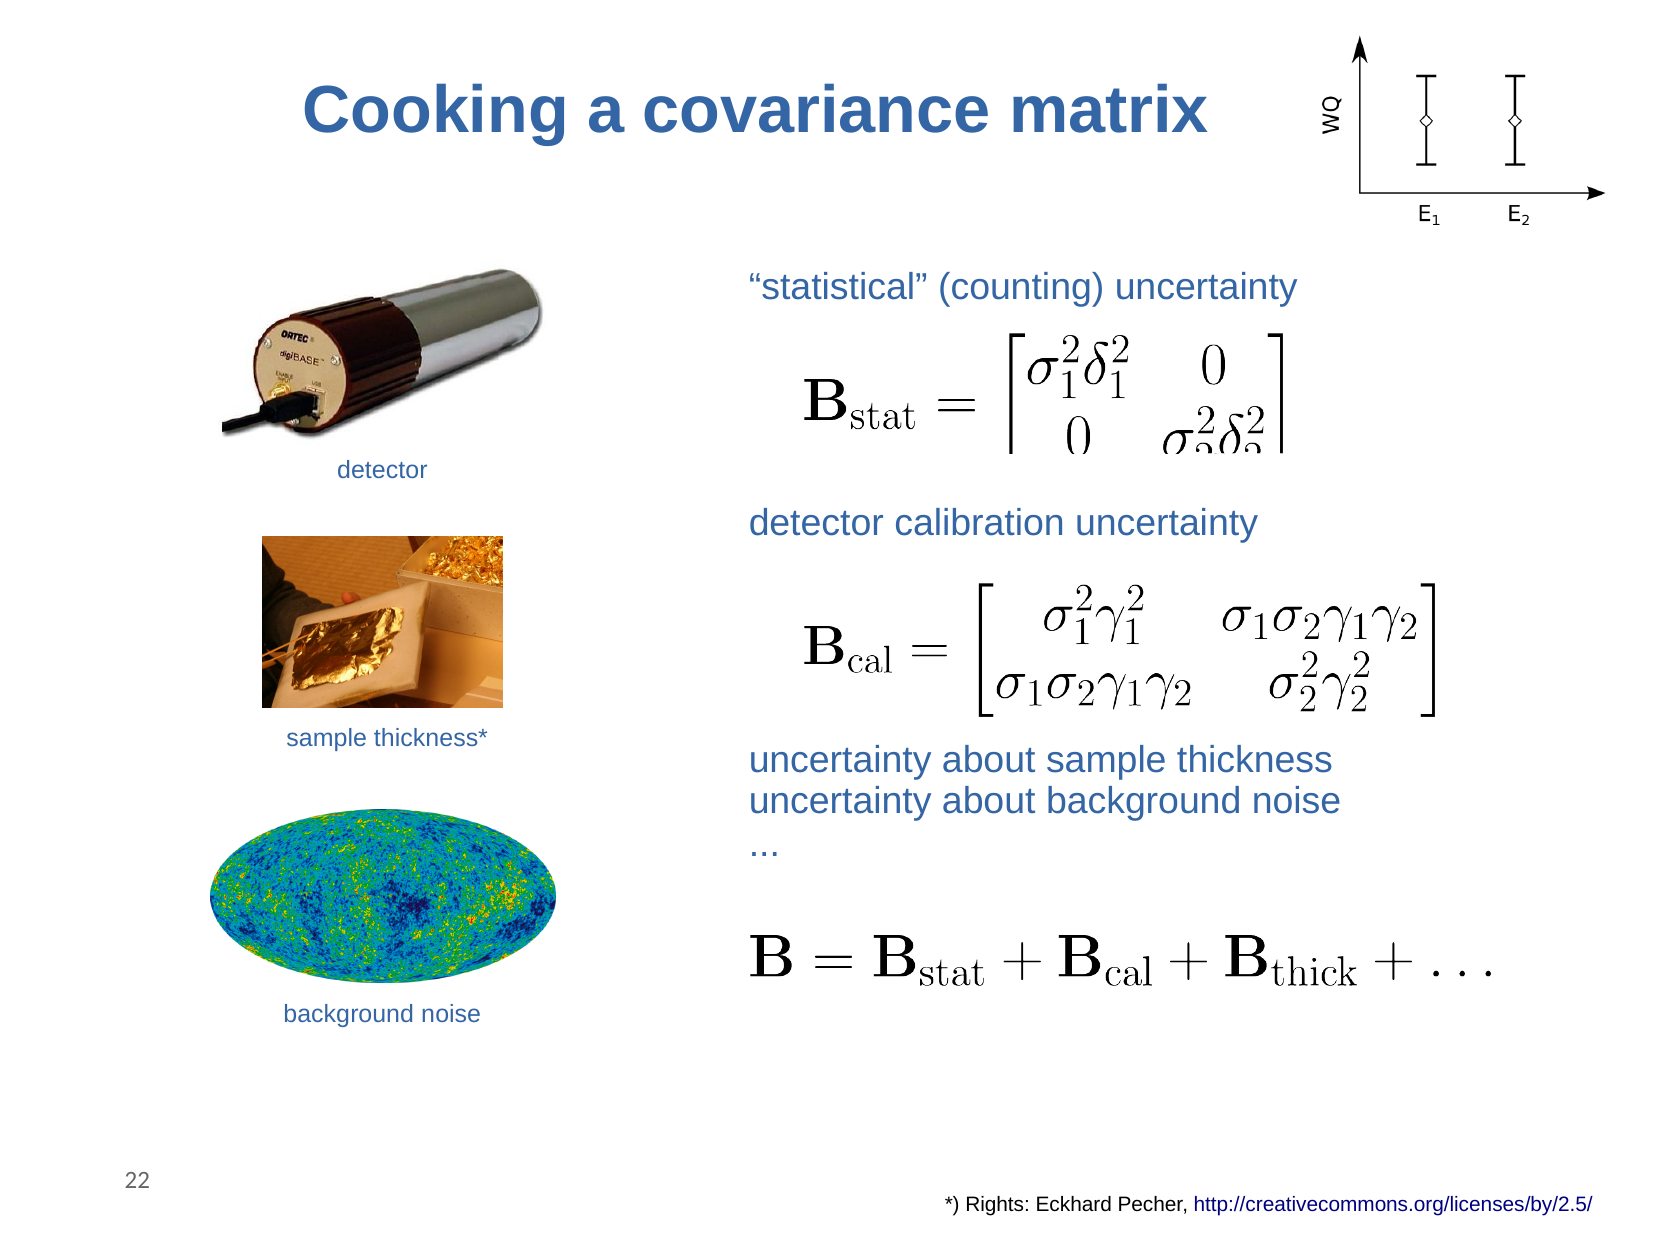

# Cooking a covariance matrix
“statistical” (counting) uncertainty
detector
detector calibration uncertainty
sample thickness*
uncertainty about sample thickness
uncertainty about background noise
...
background noise
22
*) Rights: Eckhard Pecher, http://creativecommons.org/licenses/by/2.5/